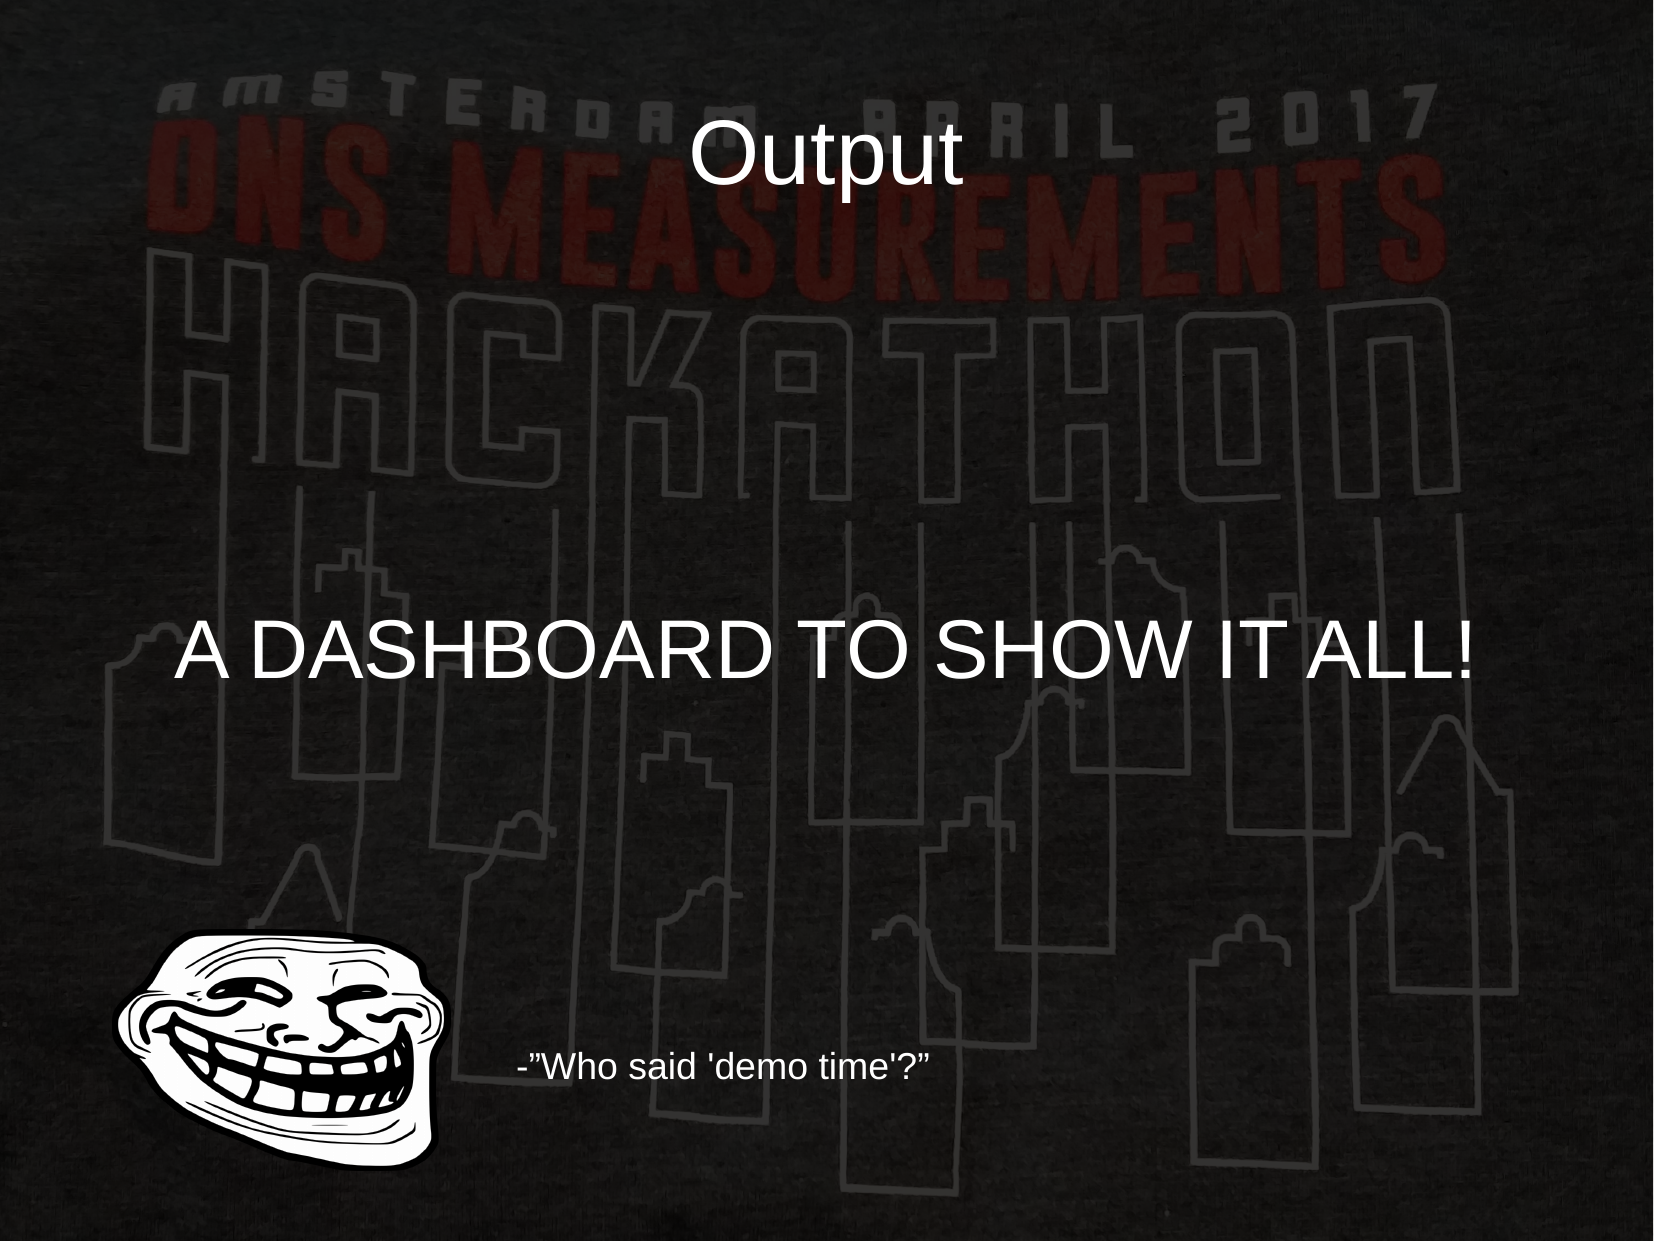

# Output
A DASHBOARD TO SHOW IT ALL!
-”Who said 'demo time'?”